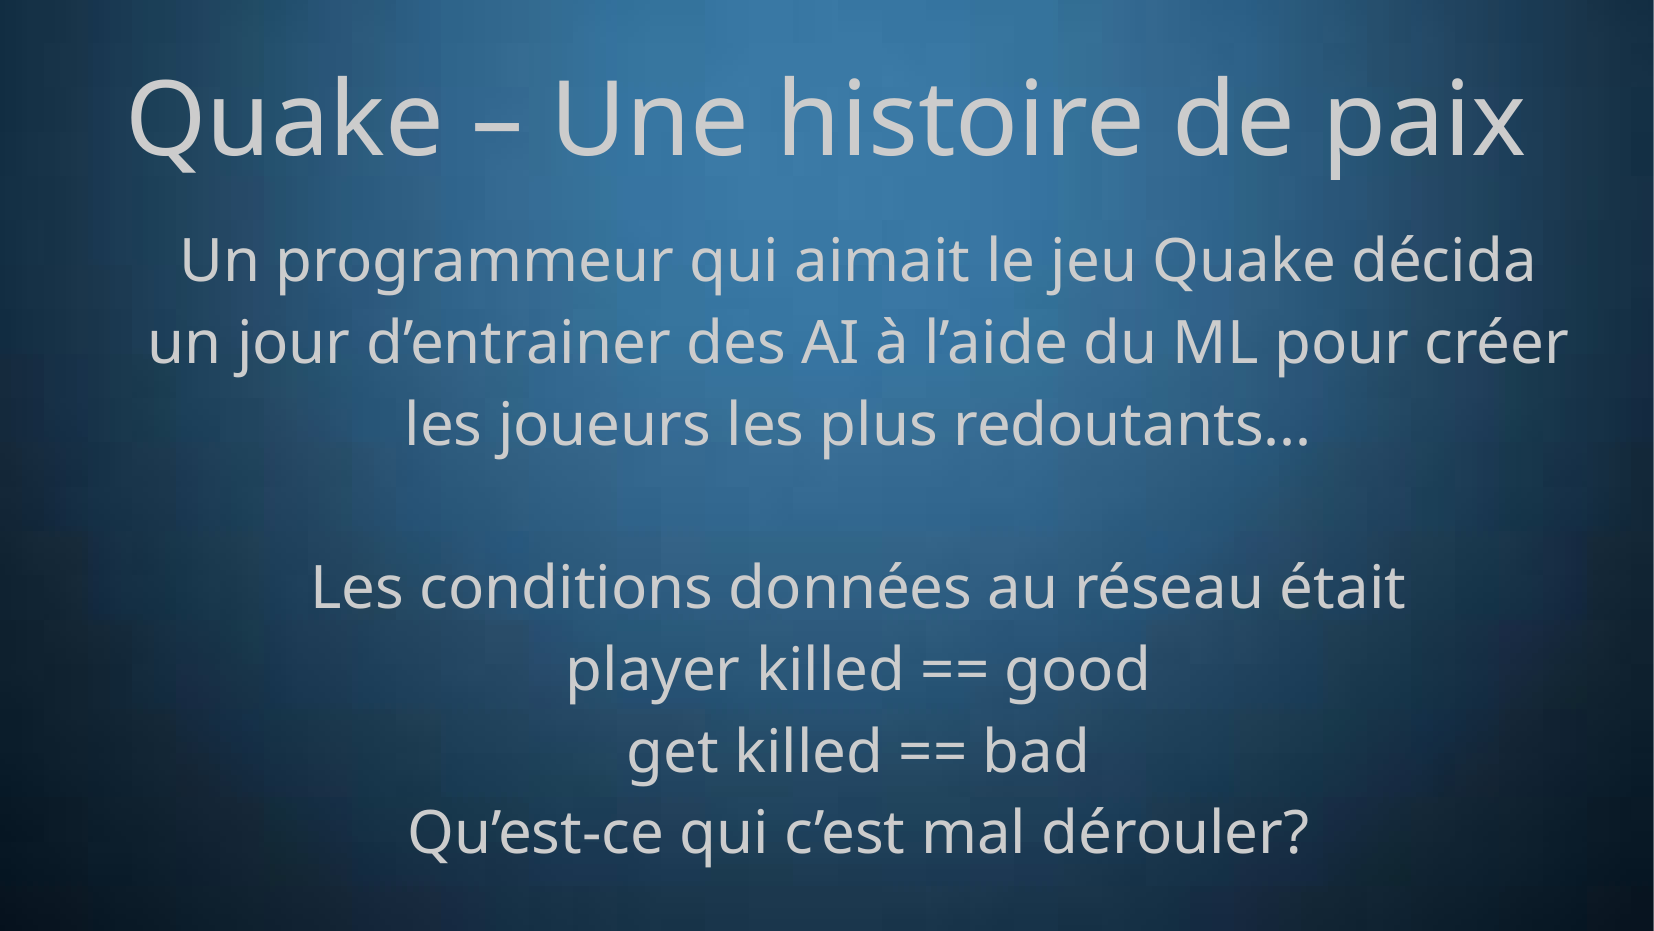

# Quake – Une histoire de paix
Un programmeur qui aimait le jeu Quake décida un jour d’entrainer des AI à l’aide du ML pour créer les joueurs les plus redoutants...
Les conditions données au réseau était
player killed == good
get killed == bad
Qu’est-ce qui c’est mal dérouler?